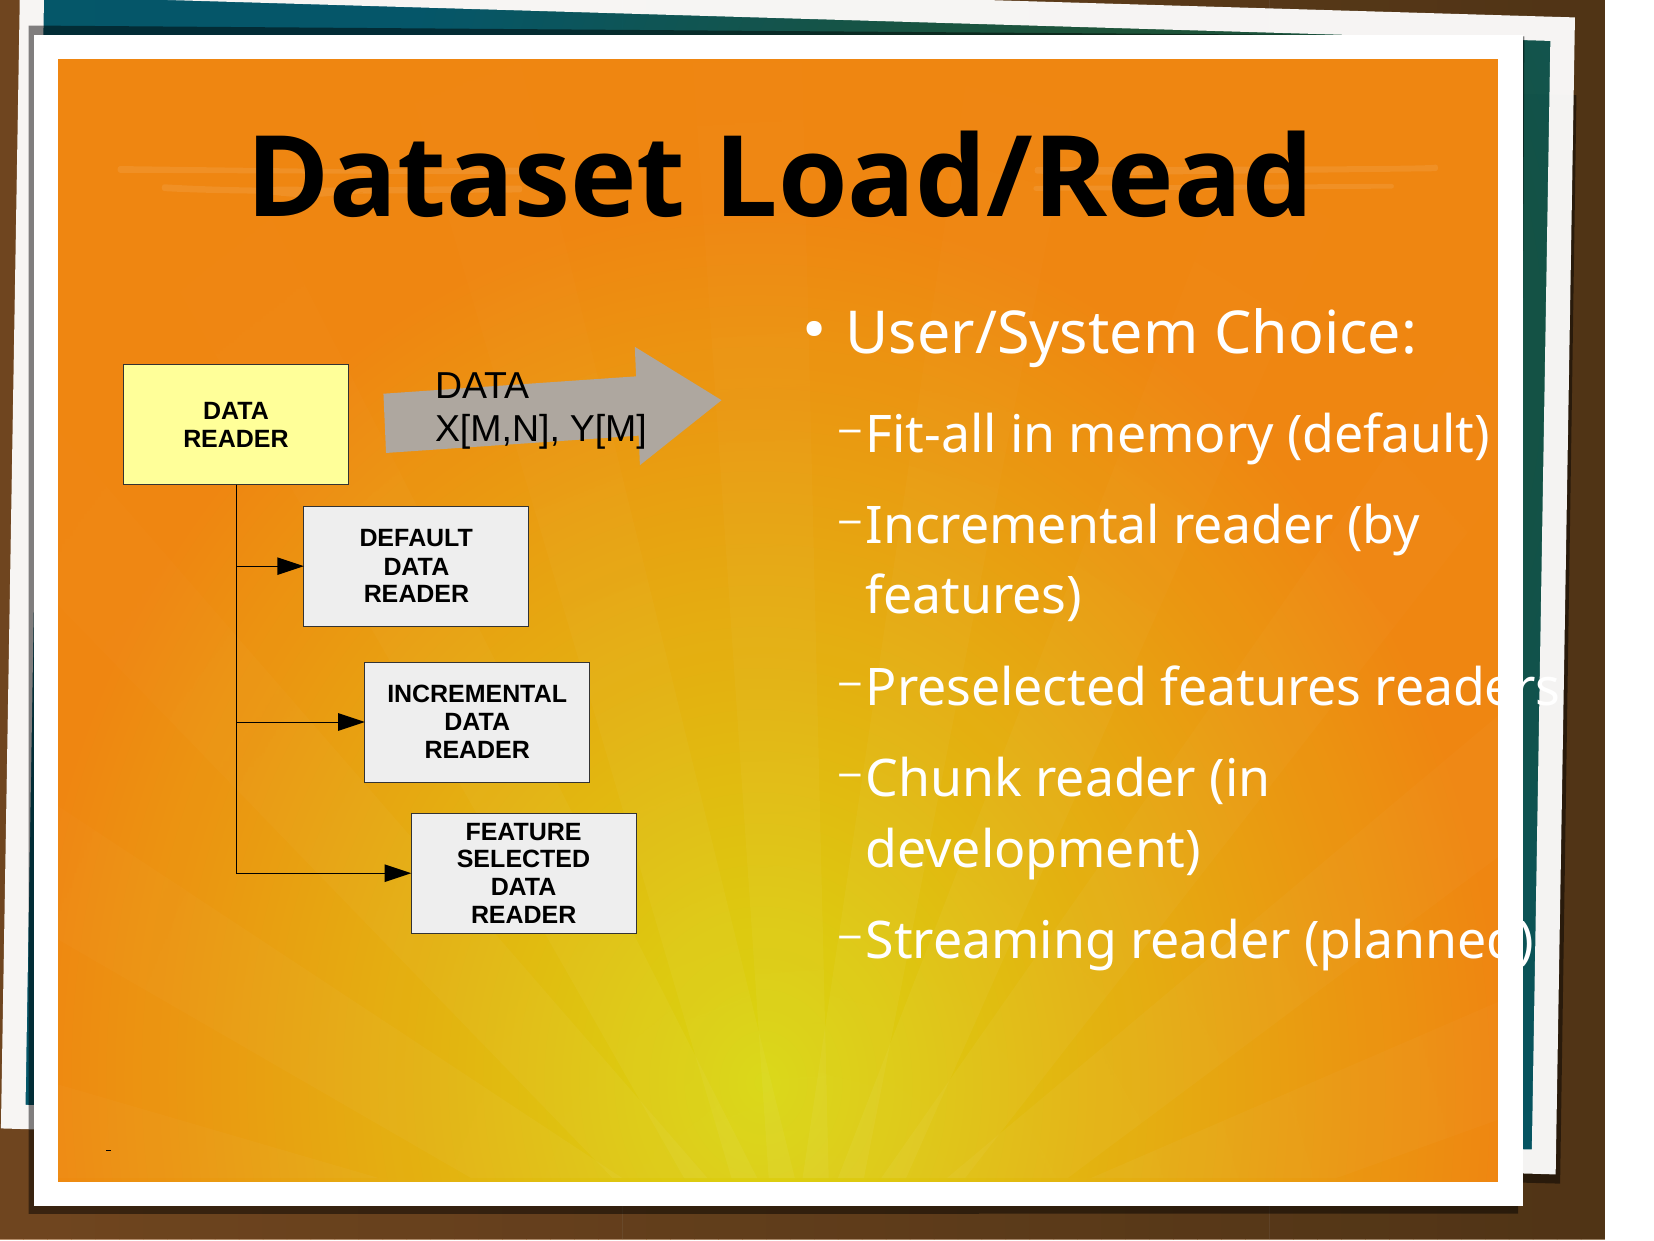

# Dataset Load/Read
 User/System Choice:
Fit-all in memory (default)
Incremental reader (by features)
Preselected features readers
Chunk reader (in development)
Streaming reader (planned)
DATA
X[M,N], Y[M]
DATA
READER
DEFAULT
DATA
READER
INCREMENTAL
DATA
READER
FEATURE
SELECTED
DATA
READER